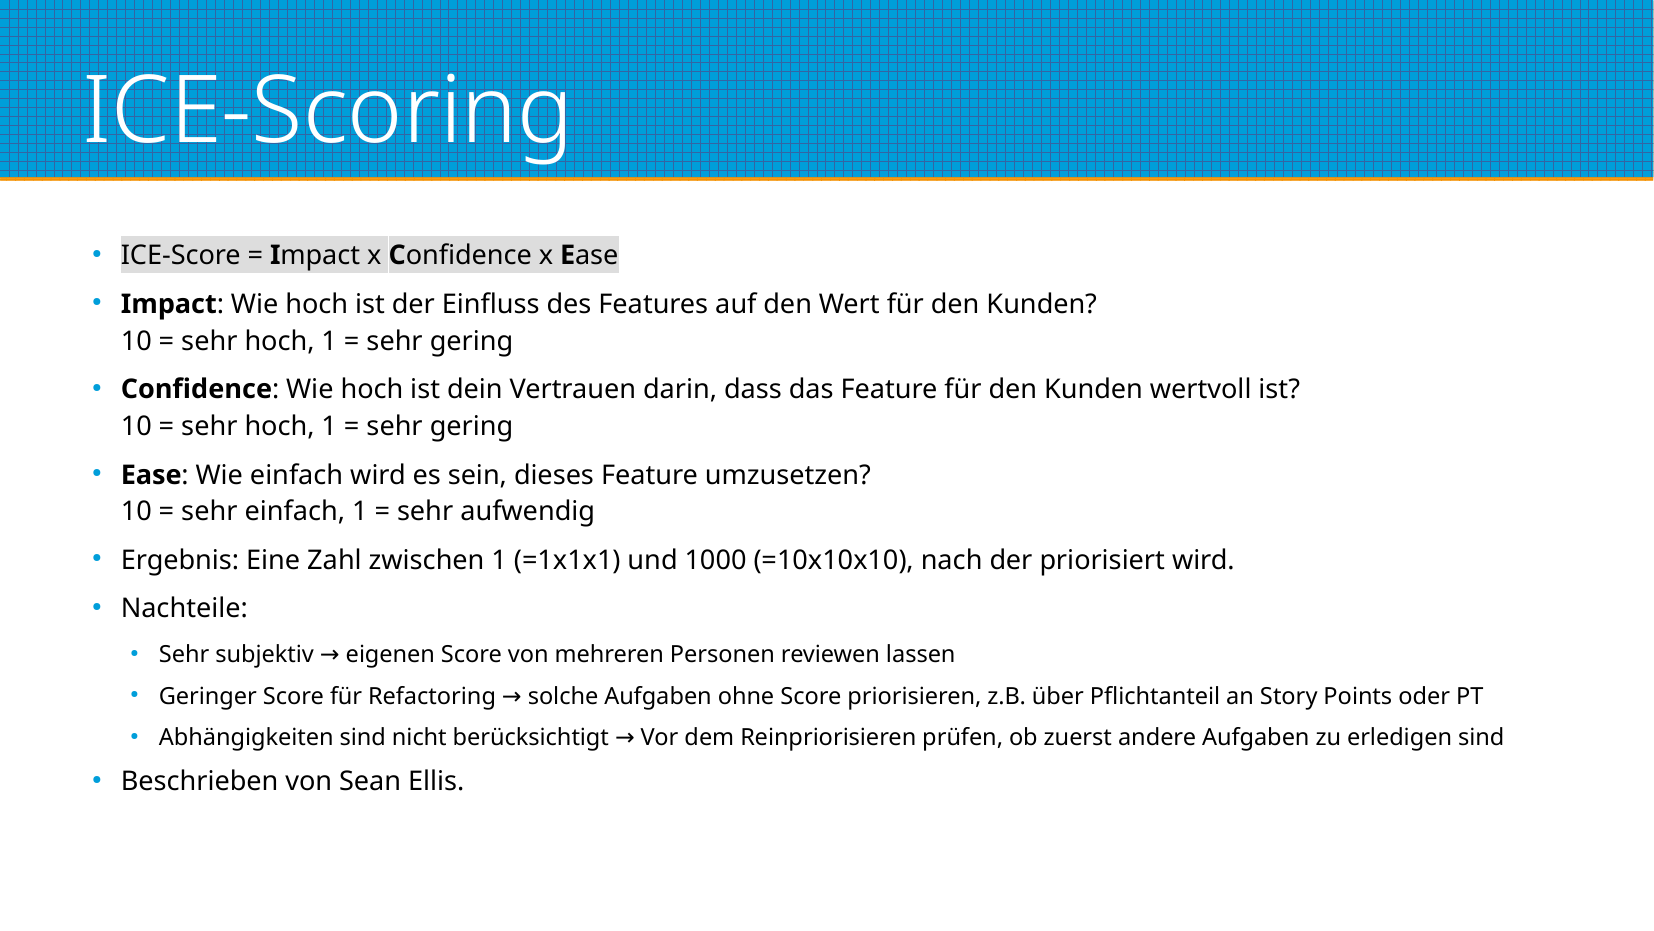

# ICE-Scoring
ICE-Score = Impact x Confidence x Ease
Impact: Wie hoch ist der Einfluss des Features auf den Wert für den Kunden?
10 = sehr hoch, 1 = sehr gering
Confidence: Wie hoch ist dein Vertrauen darin, dass das Feature für den Kunden wertvoll ist?
10 = sehr hoch, 1 = sehr gering
Ease: Wie einfach wird es sein, dieses Feature umzusetzen?
10 = sehr einfach, 1 = sehr aufwendig
Ergebnis: Eine Zahl zwischen 1 (=1x1x1) und 1000 (=10x10x10), nach der priorisiert wird.
Nachteile:
Sehr subjektiv → eigenen Score von mehreren Personen reviewen lassen
Geringer Score für Refactoring → solche Aufgaben ohne Score priorisieren, z.B. über Pflichtanteil an Story Points oder PT
Abhängigkeiten sind nicht berücksichtigt → Vor dem Reinpriorisieren prüfen, ob zuerst andere Aufgaben zu erledigen sind
Beschrieben von Sean Ellis.